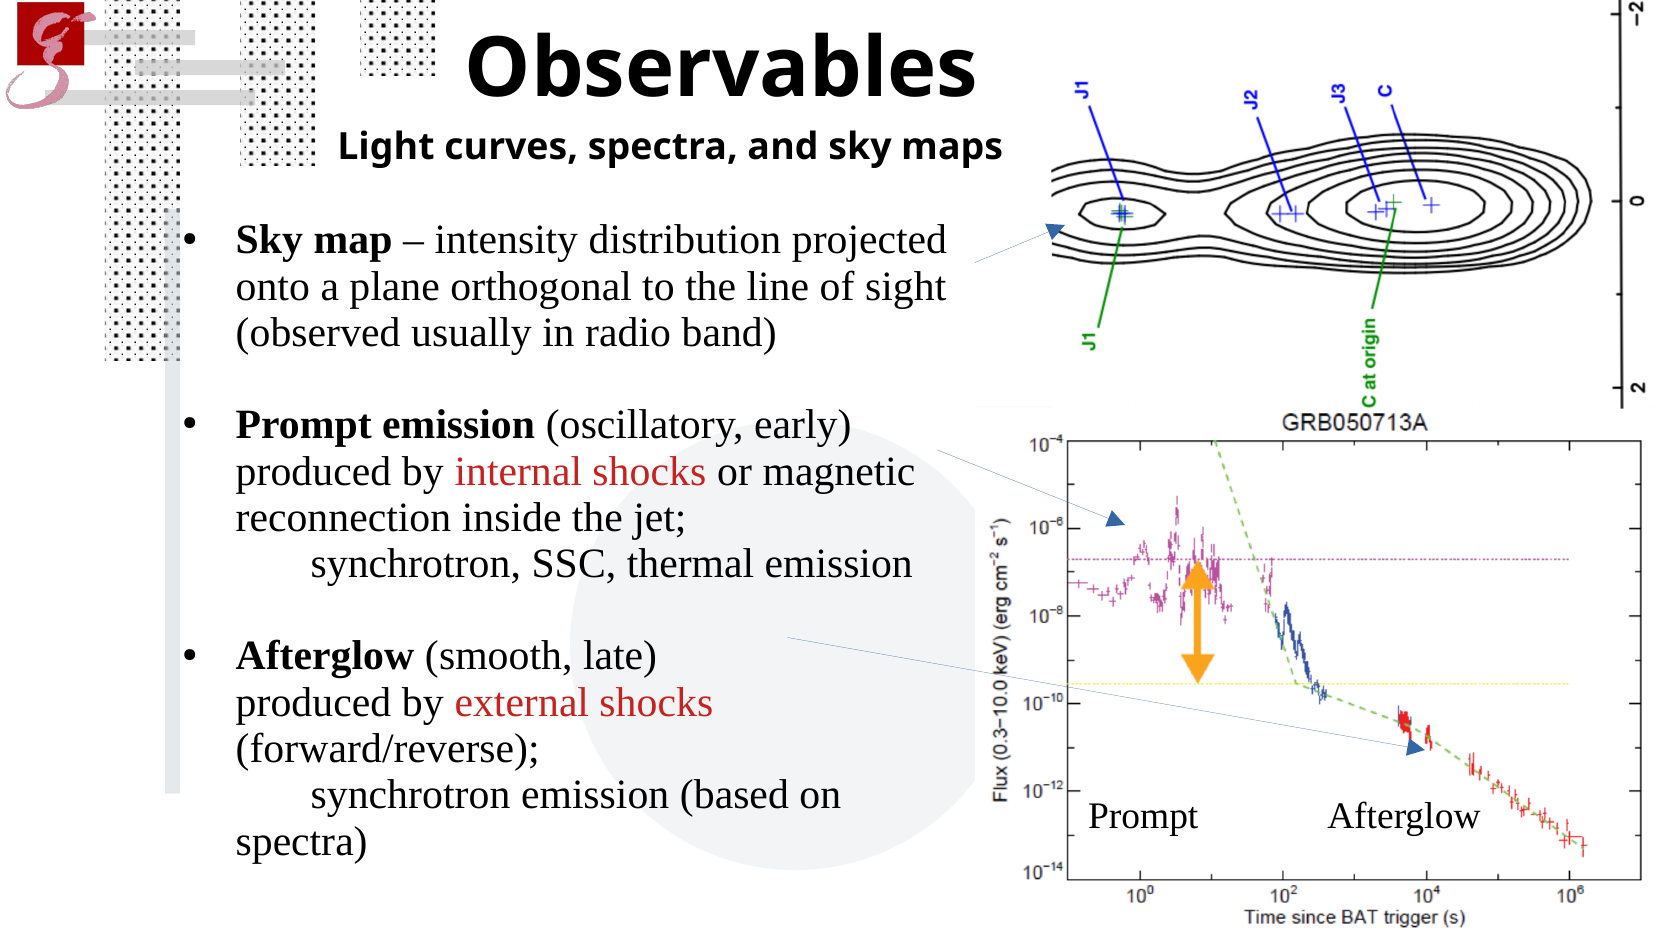

Observables
Light curves, spectra, and sky maps
Sky map – intensity distribution projected onto a plane orthogonal to the line of sight
(observed usually in radio band)
Prompt emission (oscillatory, early) produced by internal shocks or magnetic reconnection inside the jet;
	synchrotron, SSC, thermal emission
Afterglow (smooth, late)
produced by external shocks (forward/reverse);
	synchrotron emission (based on spectra)
Prompt
Afterglow